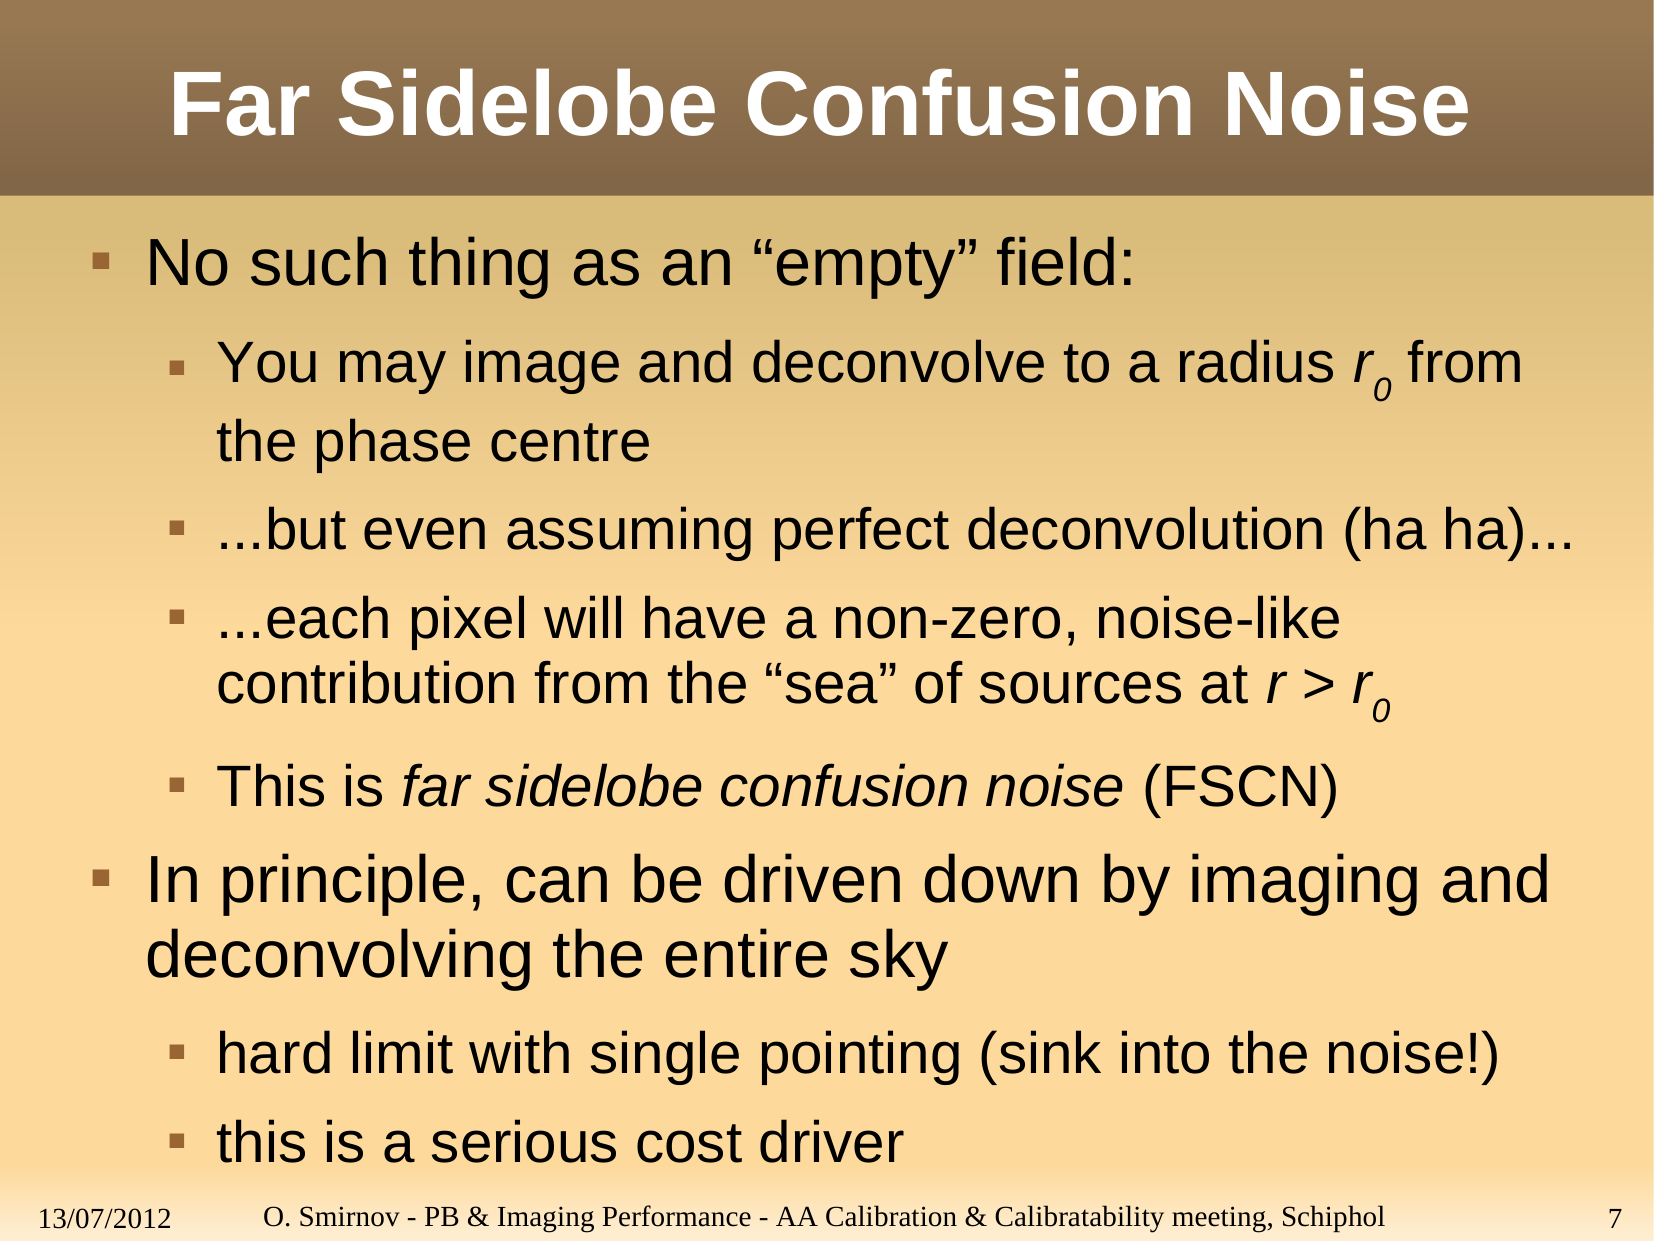

# Far Sidelobe Confusion Noise
No such thing as an “empty” field:
You may image and deconvolve to a radius r0 from the phase centre
...but even assuming perfect deconvolution (ha ha)...
...each pixel will have a non-zero, noise-like contribution from the “sea” of sources at r > r0
This is far sidelobe confusion noise (FSCN)
In principle, can be driven down by imaging and deconvolving the entire sky
hard limit with single pointing (sink into the noise!)
this is a serious cost driver
O. Smirnov - PB & Imaging Performance - AA Calibration & Calibratability meeting, Schiphol
13/07/2012
7